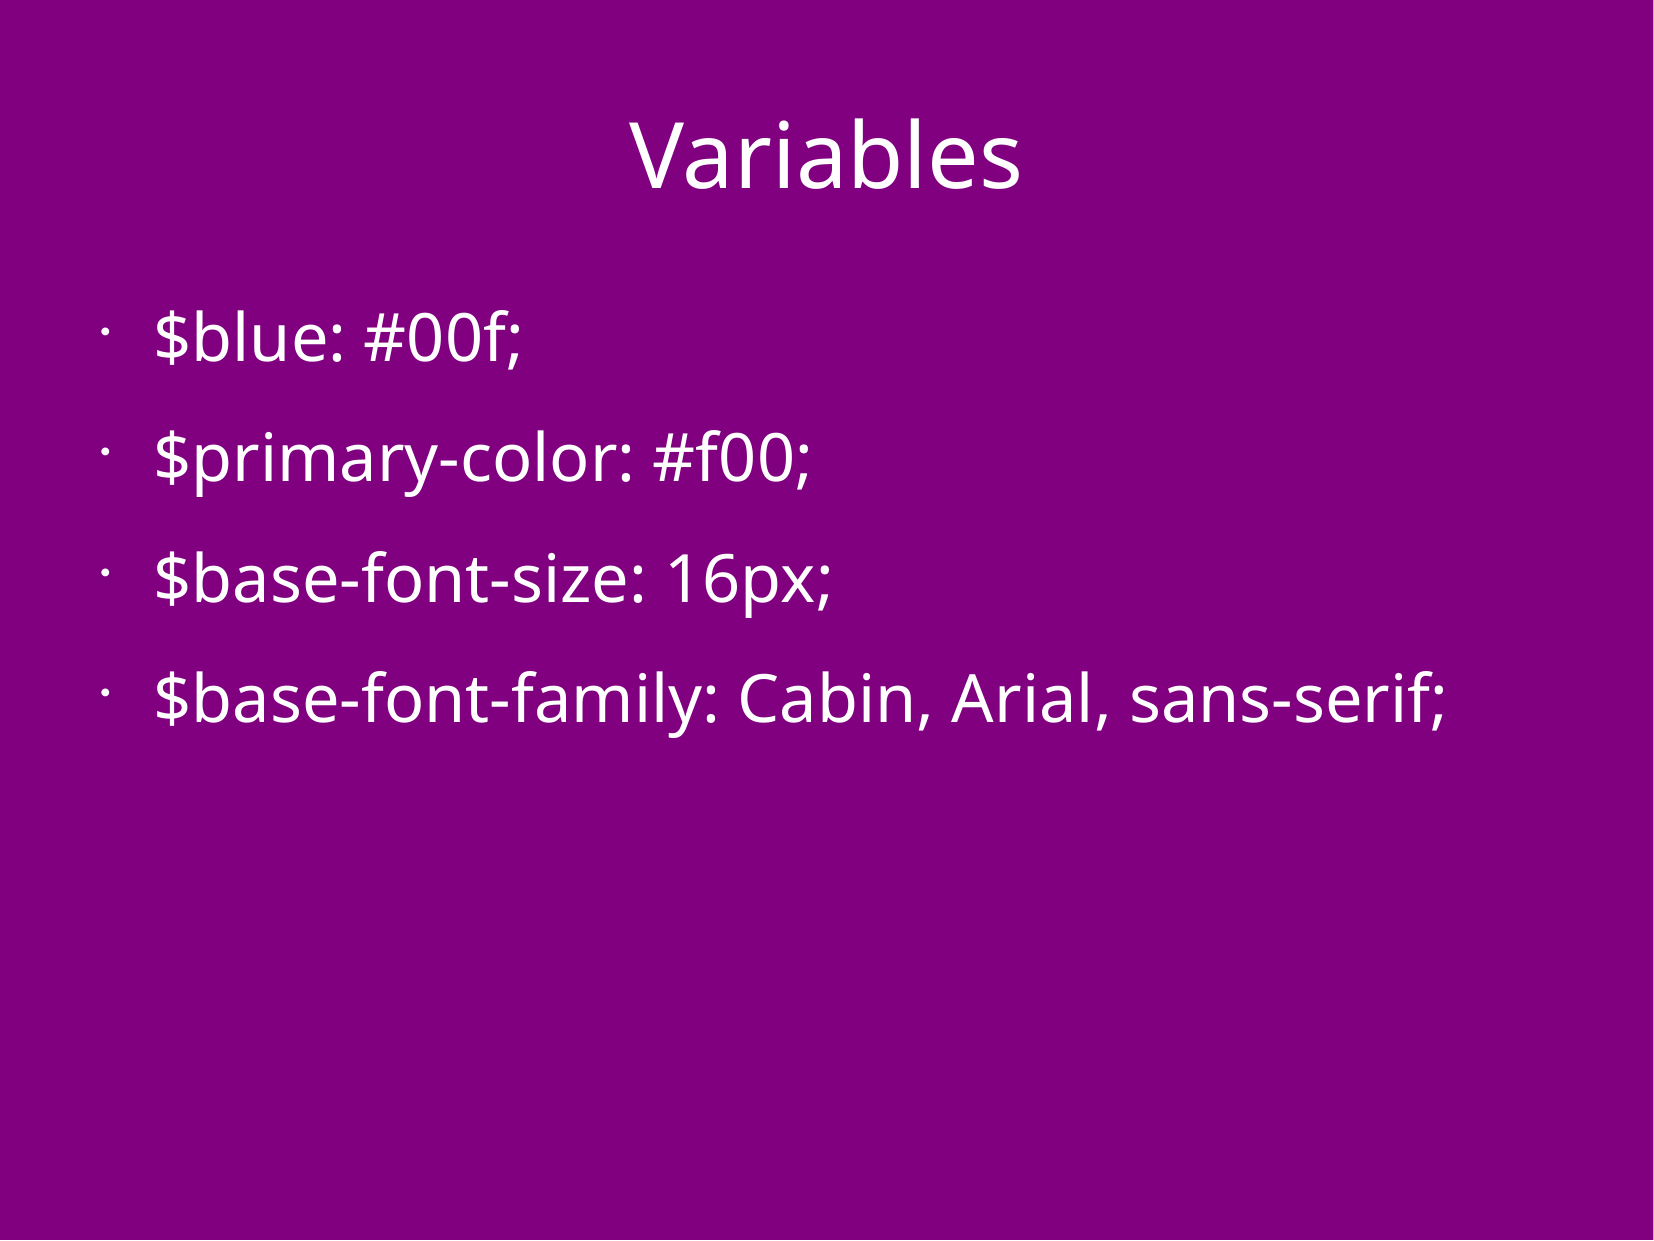

# Variables
$blue: #00f;
$primary-color: #f00;
$base-font-size: 16px;
$base-font-family: Cabin, Arial, sans-serif;